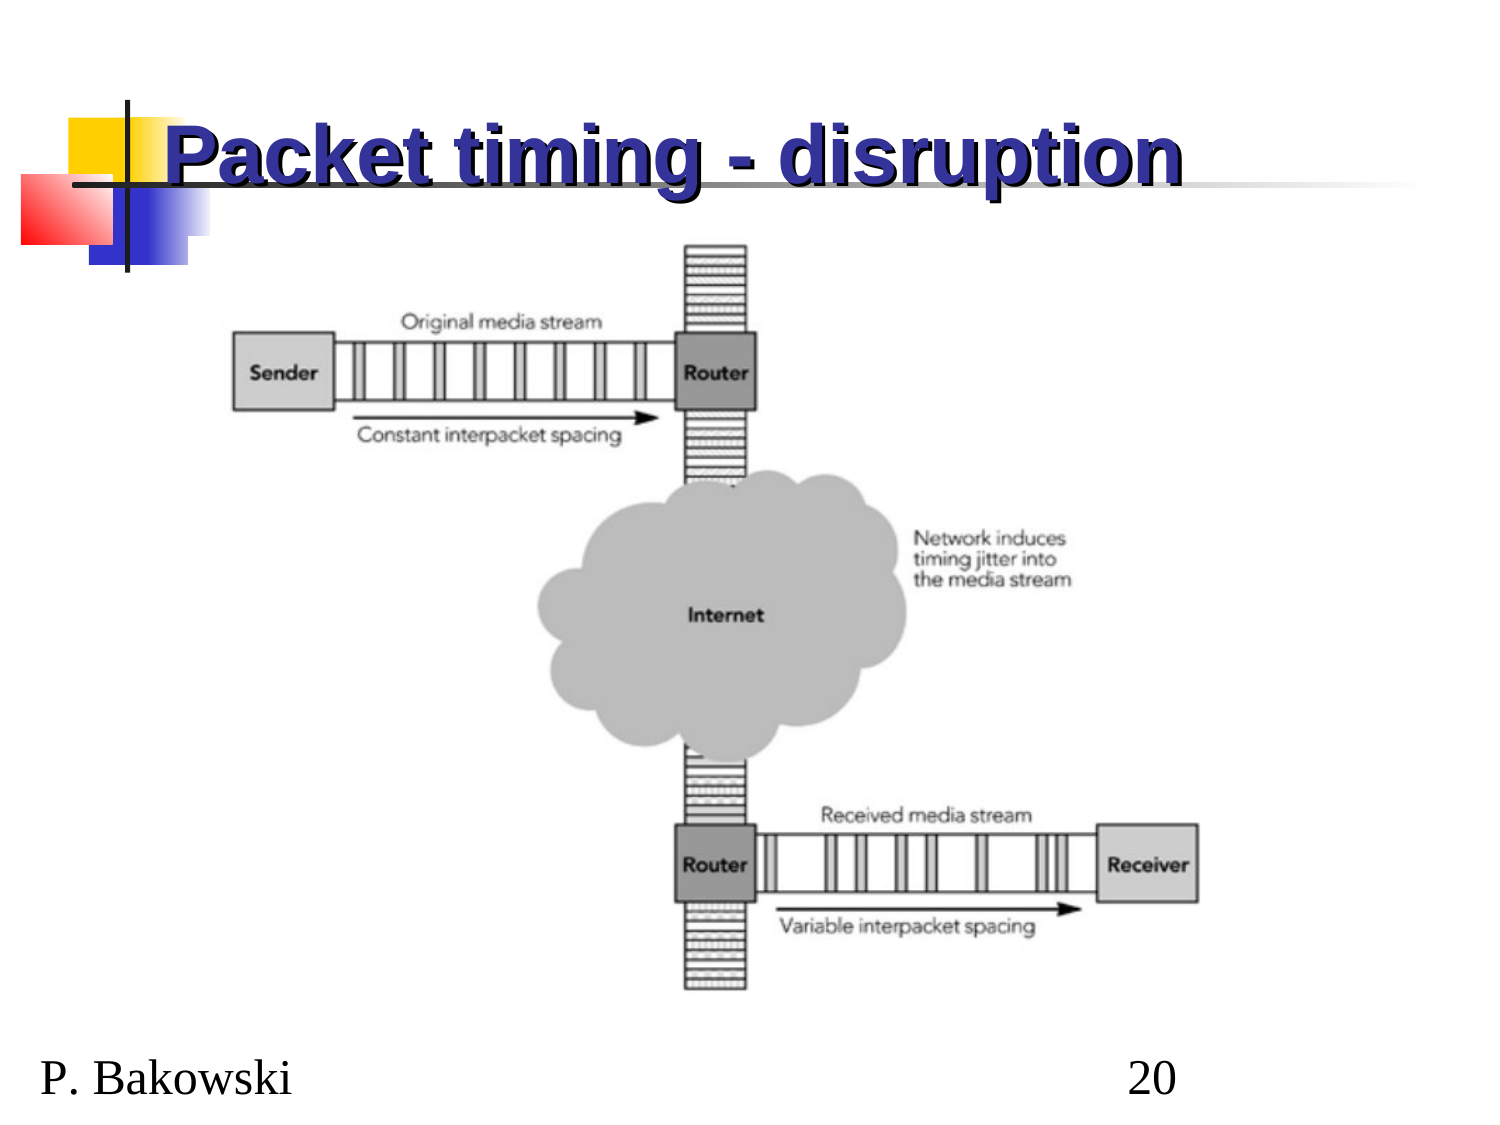

# Packet timing - disruption
P.Bakowski
20